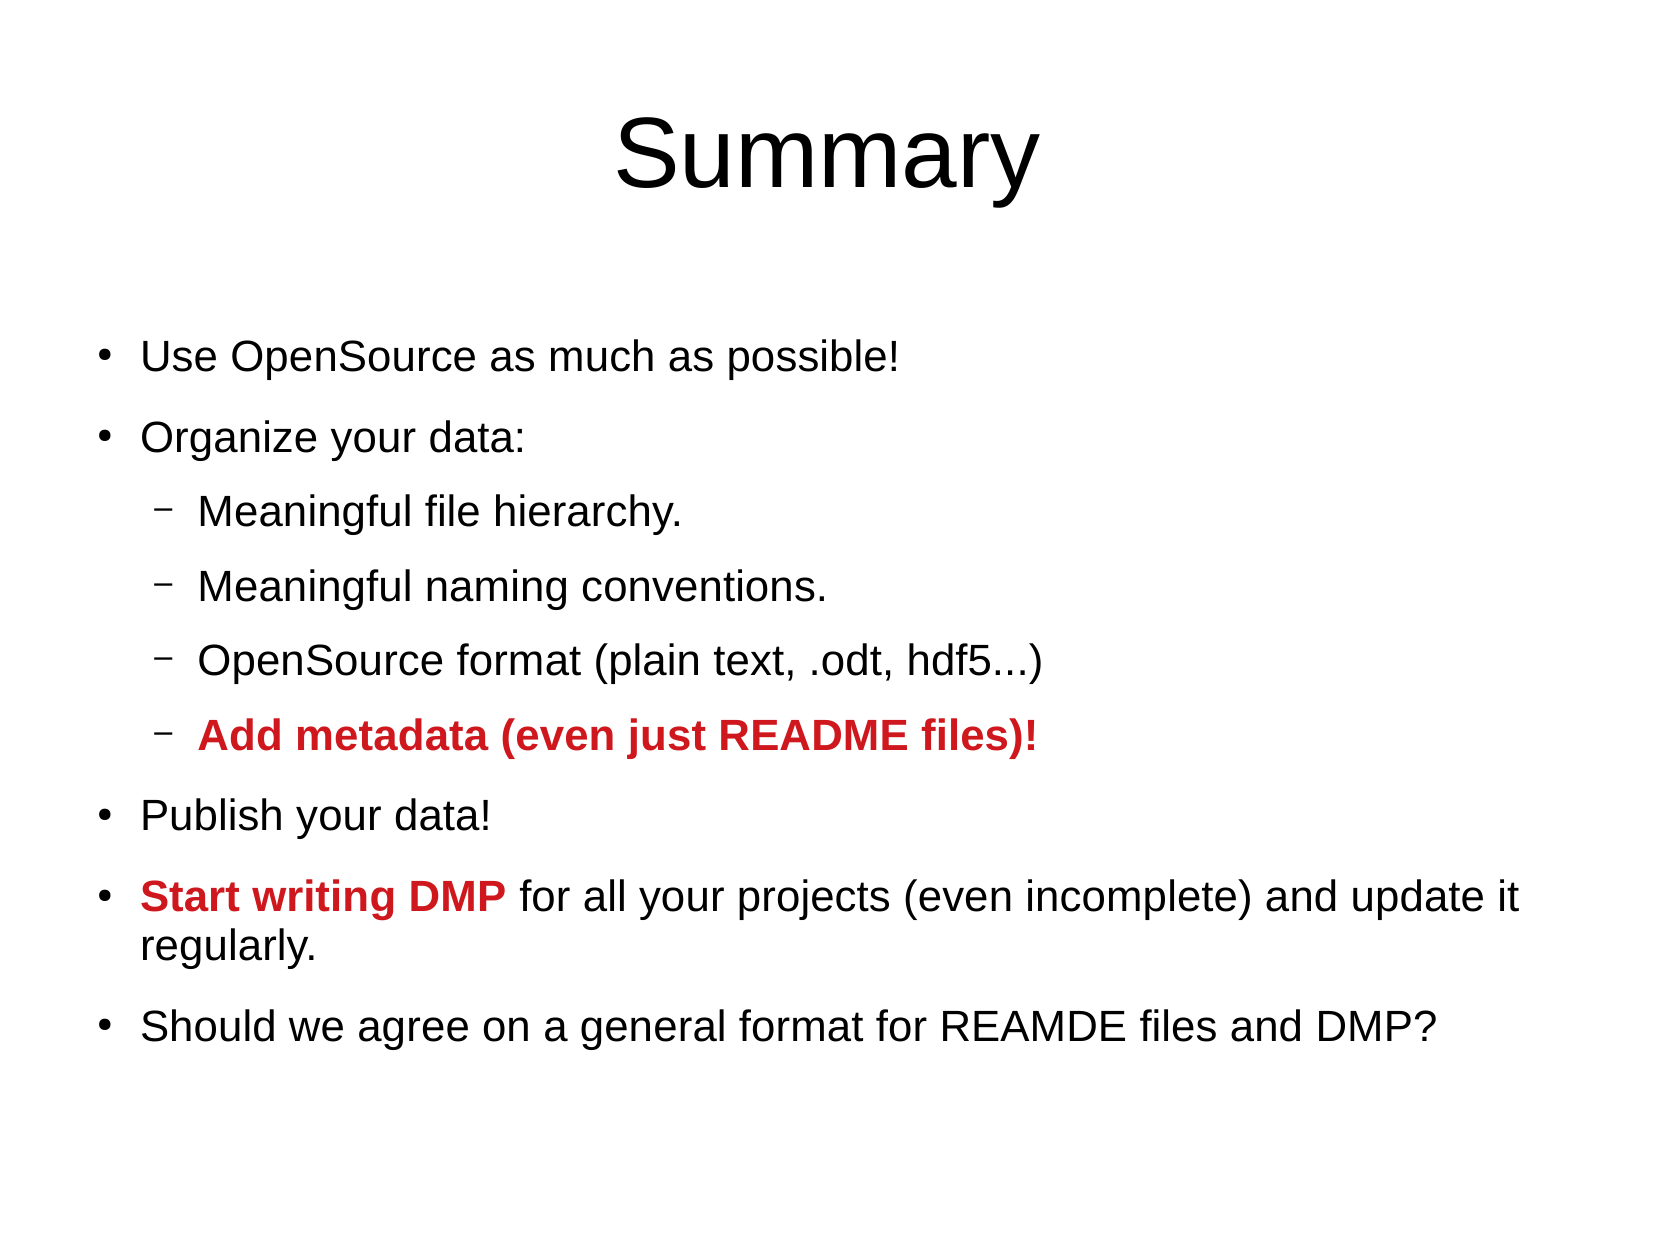

Summary
# Use OpenSource as much as possible!
Organize your data:
Meaningful file hierarchy.
Meaningful naming conventions.
OpenSource format (plain text, .odt, hdf5...)
Add metadata (even just README files)!
Publish your data!
Start writing DMP for all your projects (even incomplete) and update it regularly.
Should we agree on a general format for REAMDE files and DMP?